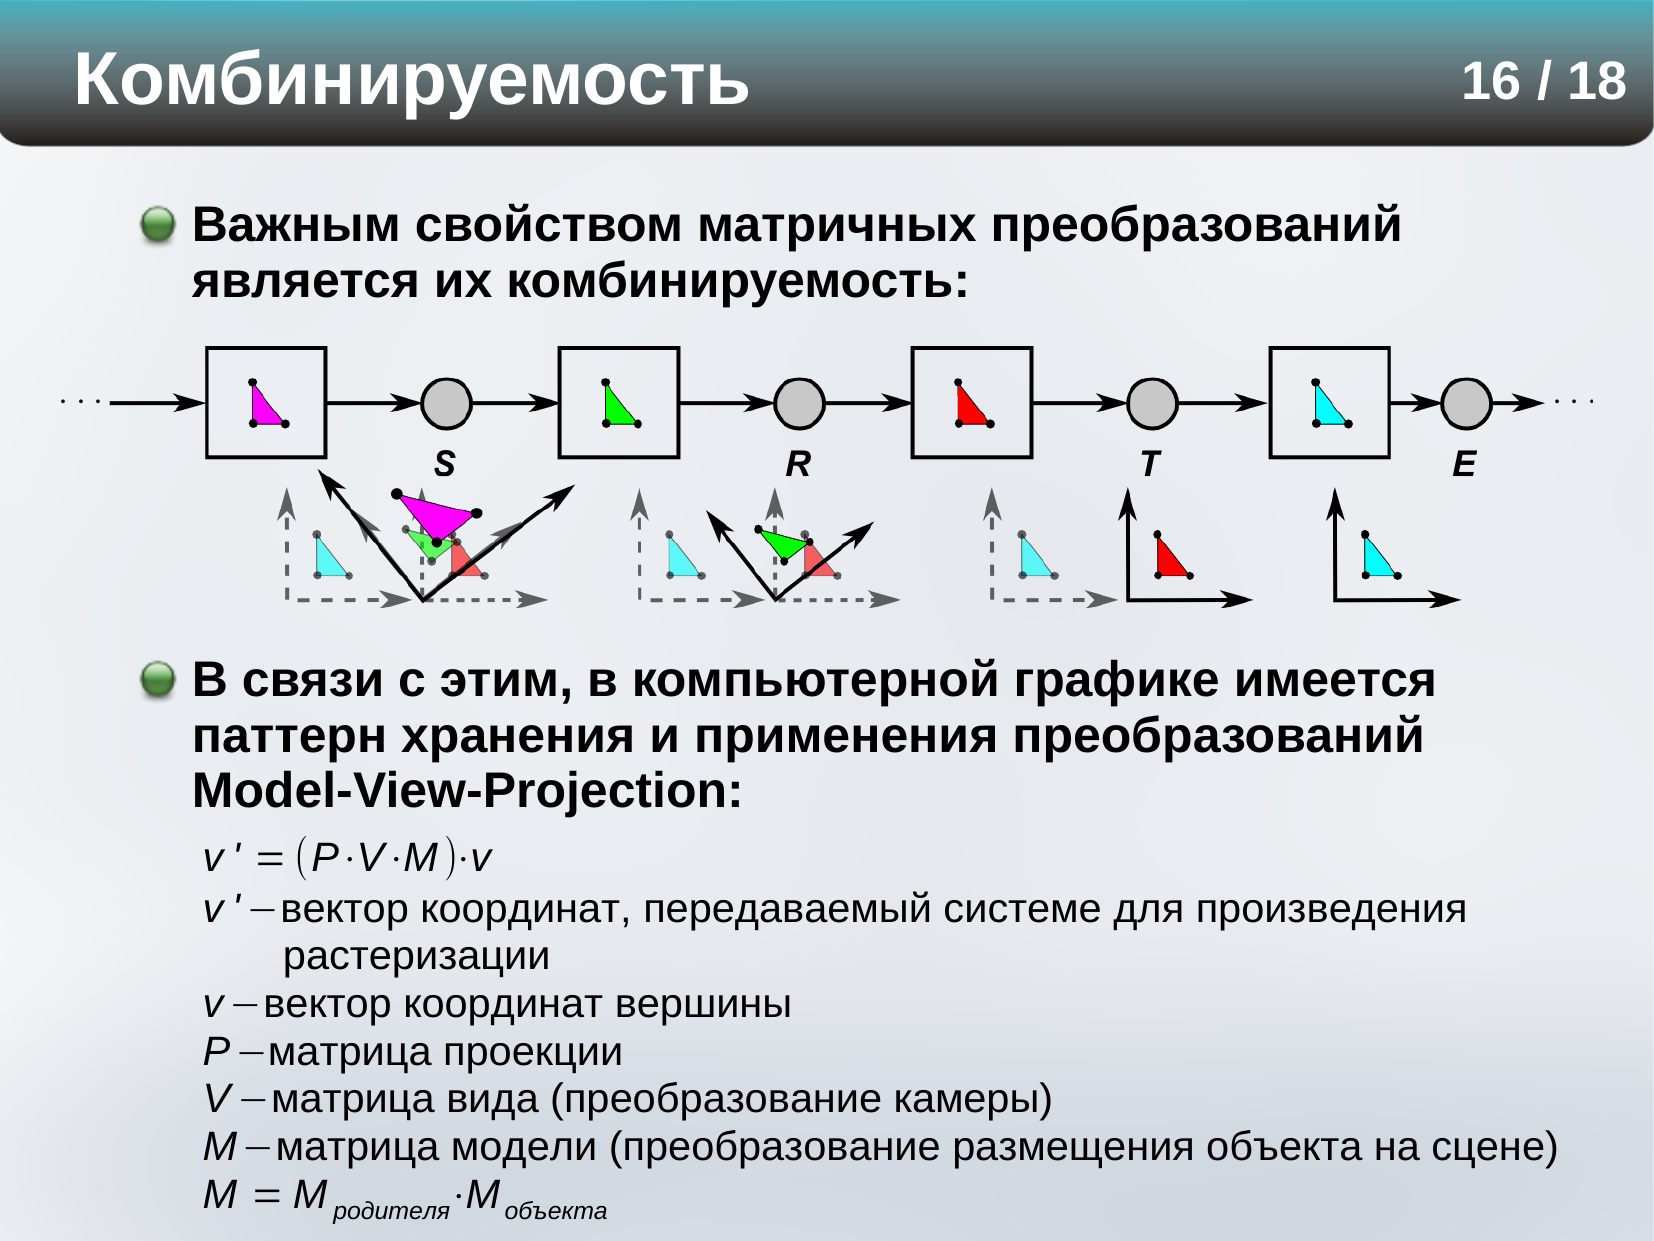

Комбинируемость
Важным свойством матричных преобразований является их комбинируемость:
В связи с этим, в компьютерной графике имеется паттерн хранения и применения преобразований Model-View-Projection: